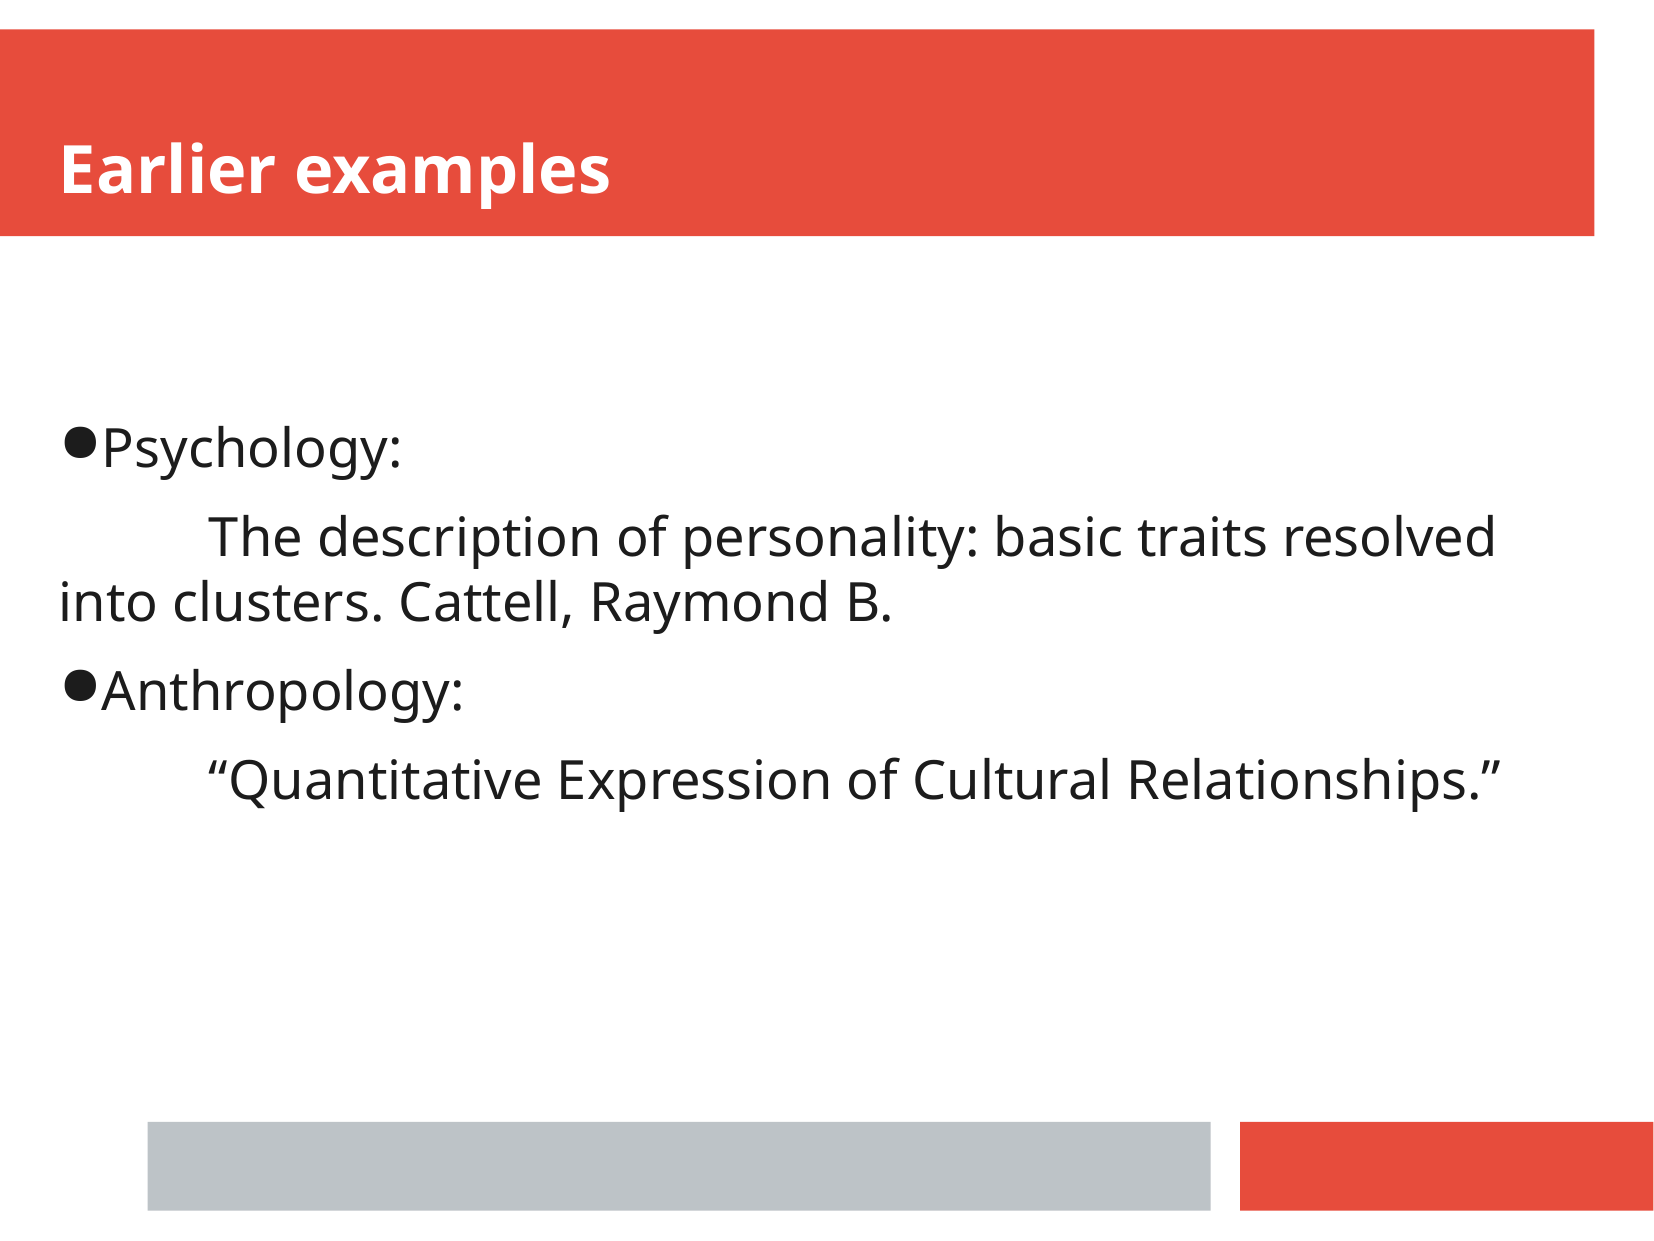

Earlier examples
Psychology:
		The description of personality: basic traits resolved into clusters. Cattell, Raymond B.
Anthropology:
		“Quantitative Expression of Cultural Relationships.”